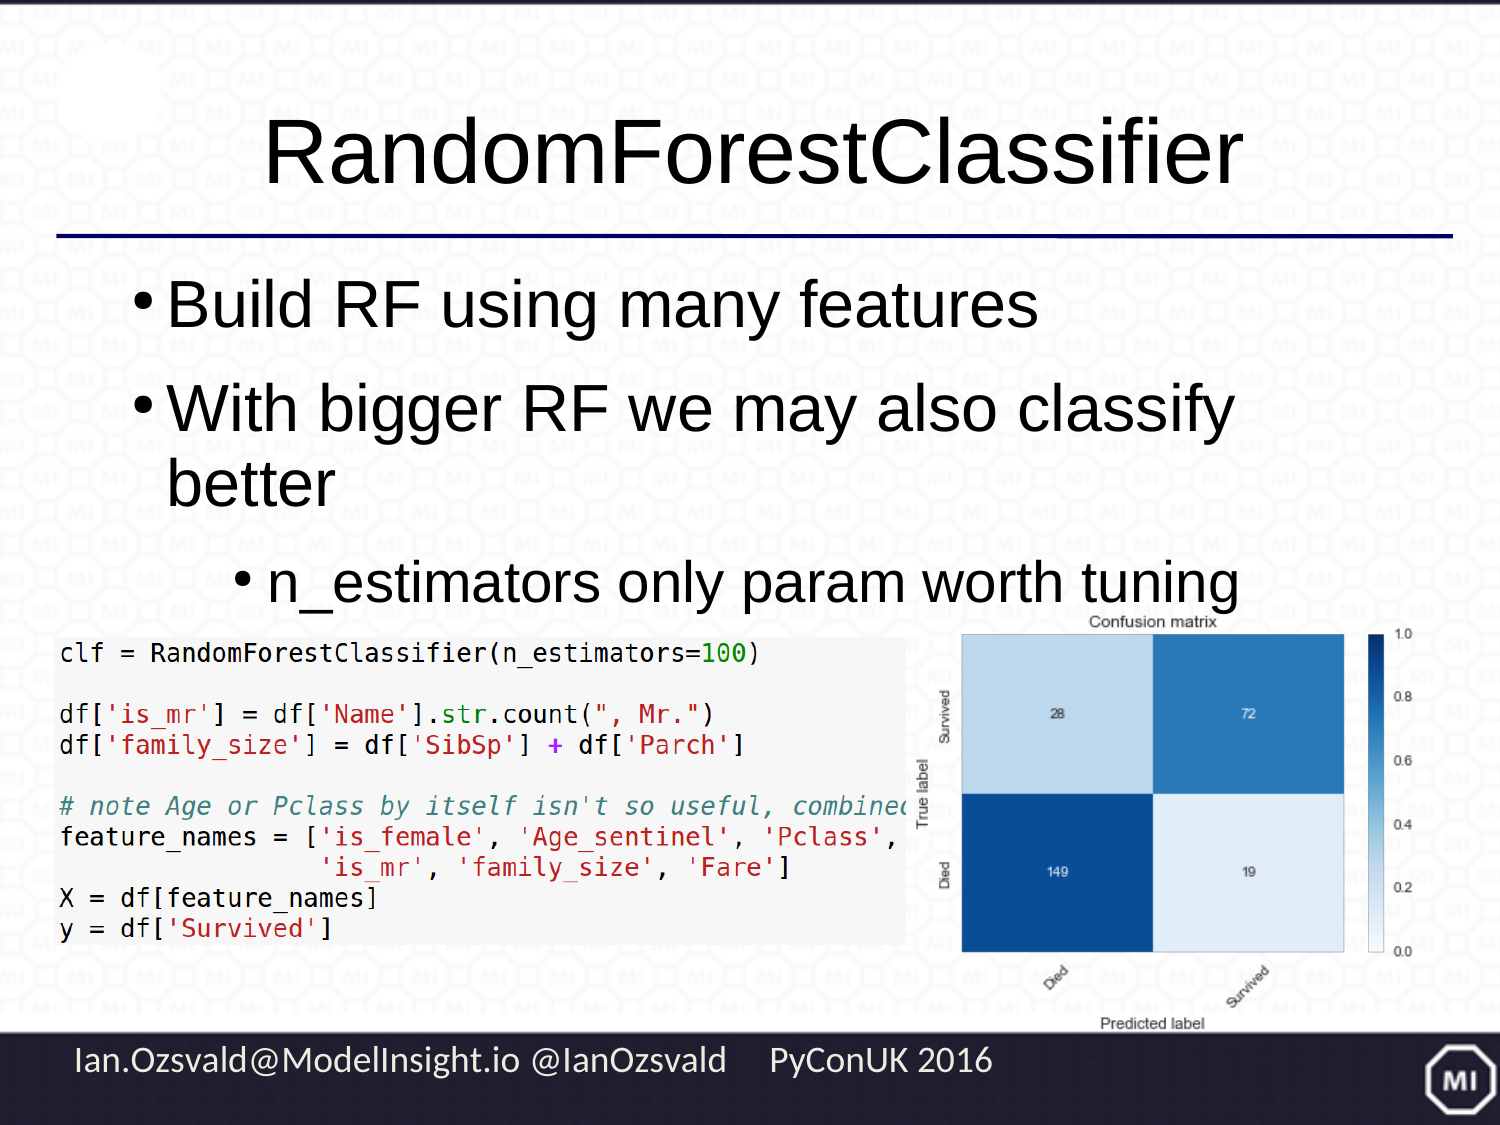

# RandomForestClassifier
Build RF using many features
With bigger RF we may also classify better
n_estimators only param worth tuning